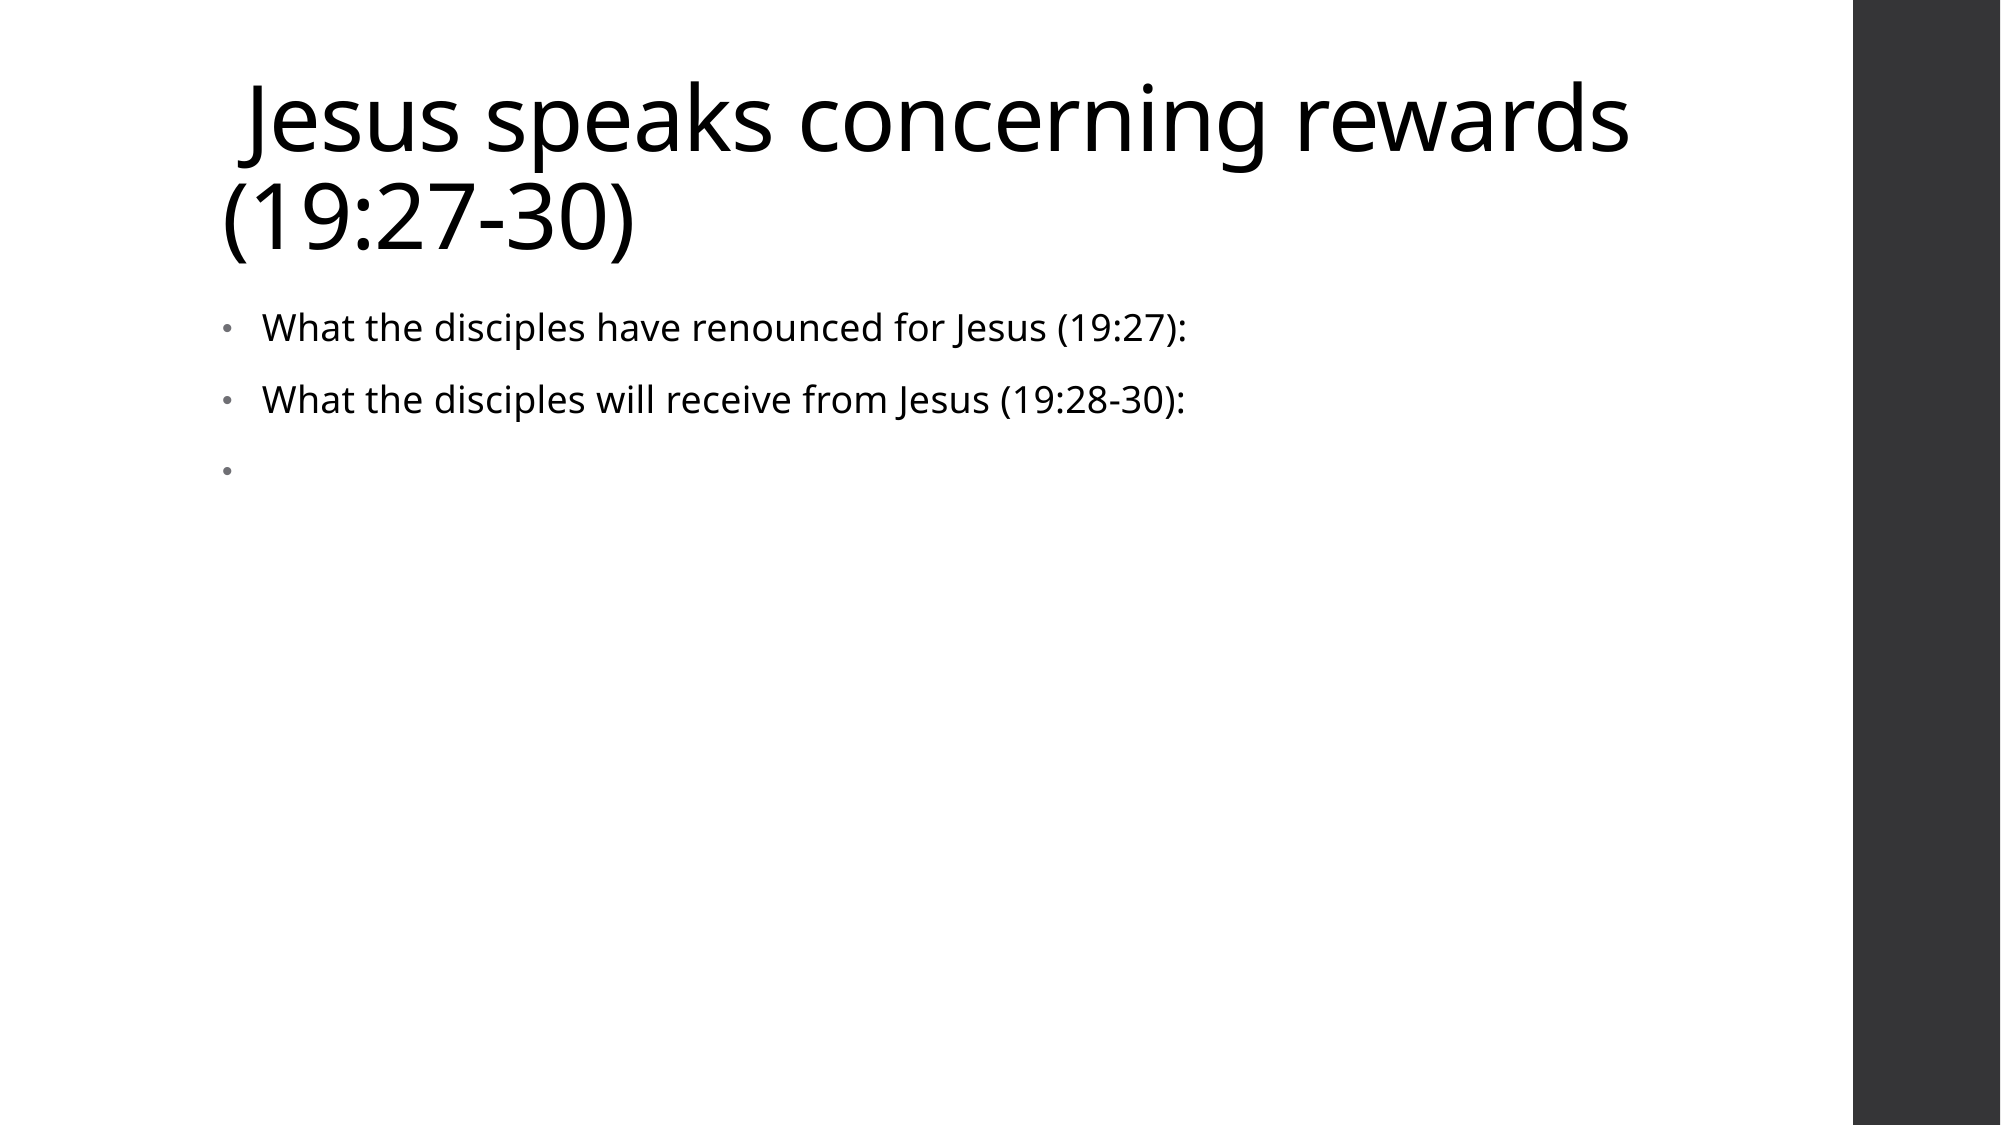

# Jesus speaks concerning rewards (19:27-30)
 What the disciples have renounced for Jesus (19:27):
 What the disciples will receive from Jesus (19:28-30):